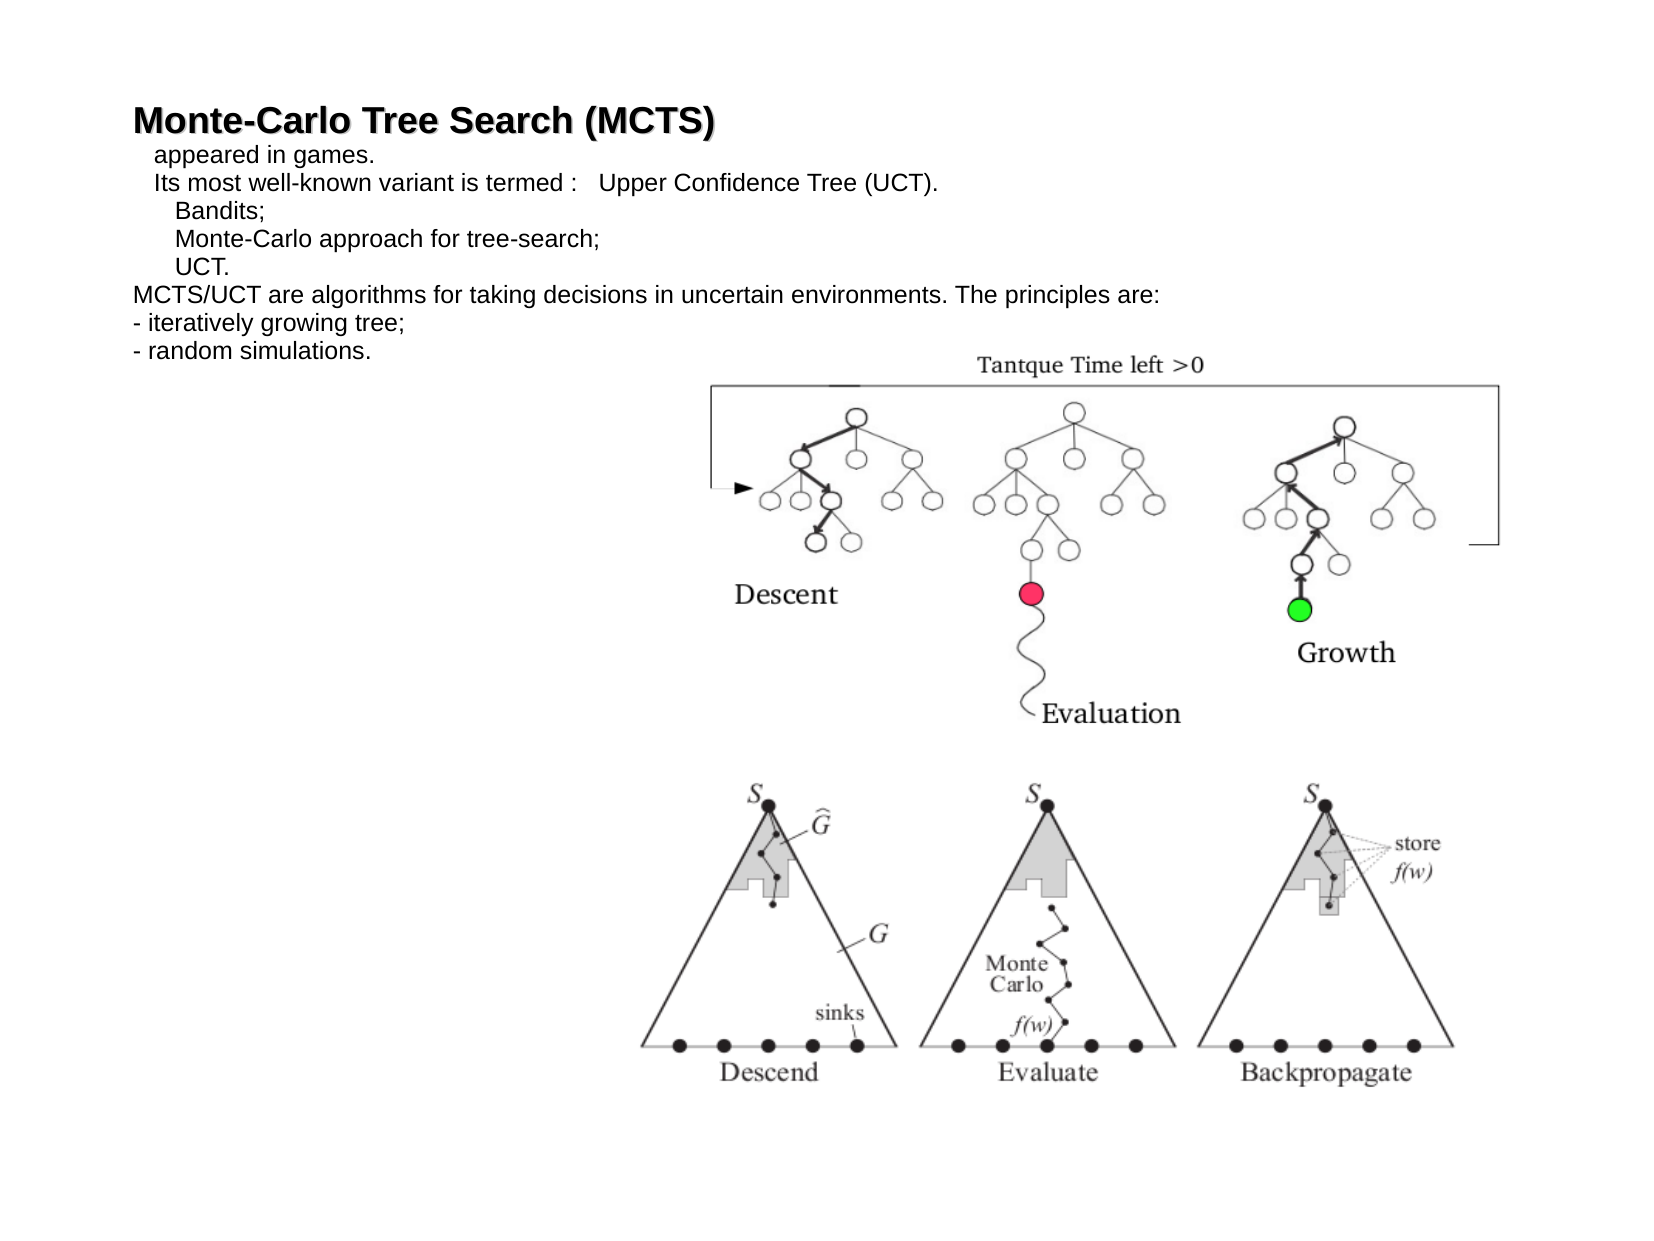

Monte-Carlo Tree Search (MCTS)
 appeared in games.
 Its most well-known variant is termed : Upper Confidence Tree (UCT).
 Bandits;
 Monte-Carlo approach for tree-search;
 UCT.
MCTS/UCT are algorithms for taking decisions in uncertain environments. The principles are:
- iteratively growing tree;
- random simulations.